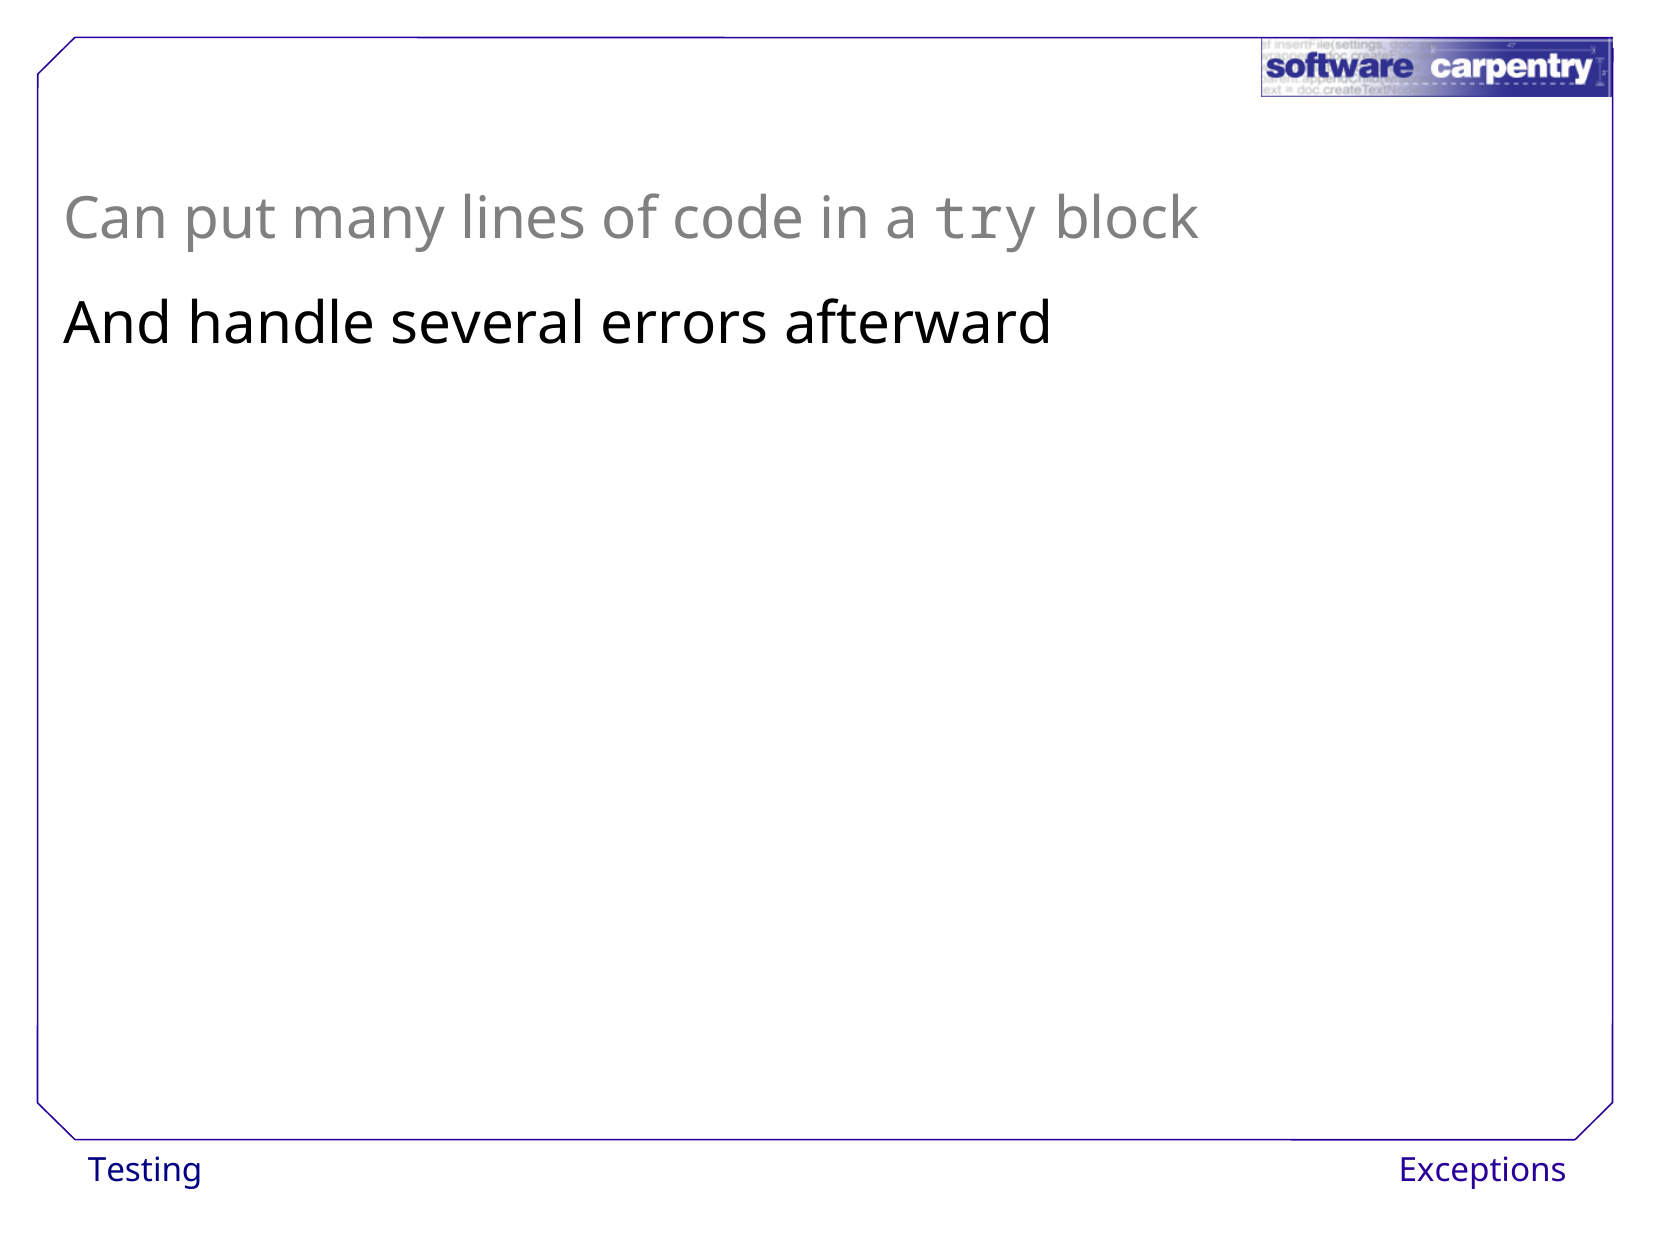

Can put many lines of code in a try block
And handle several errors afterward